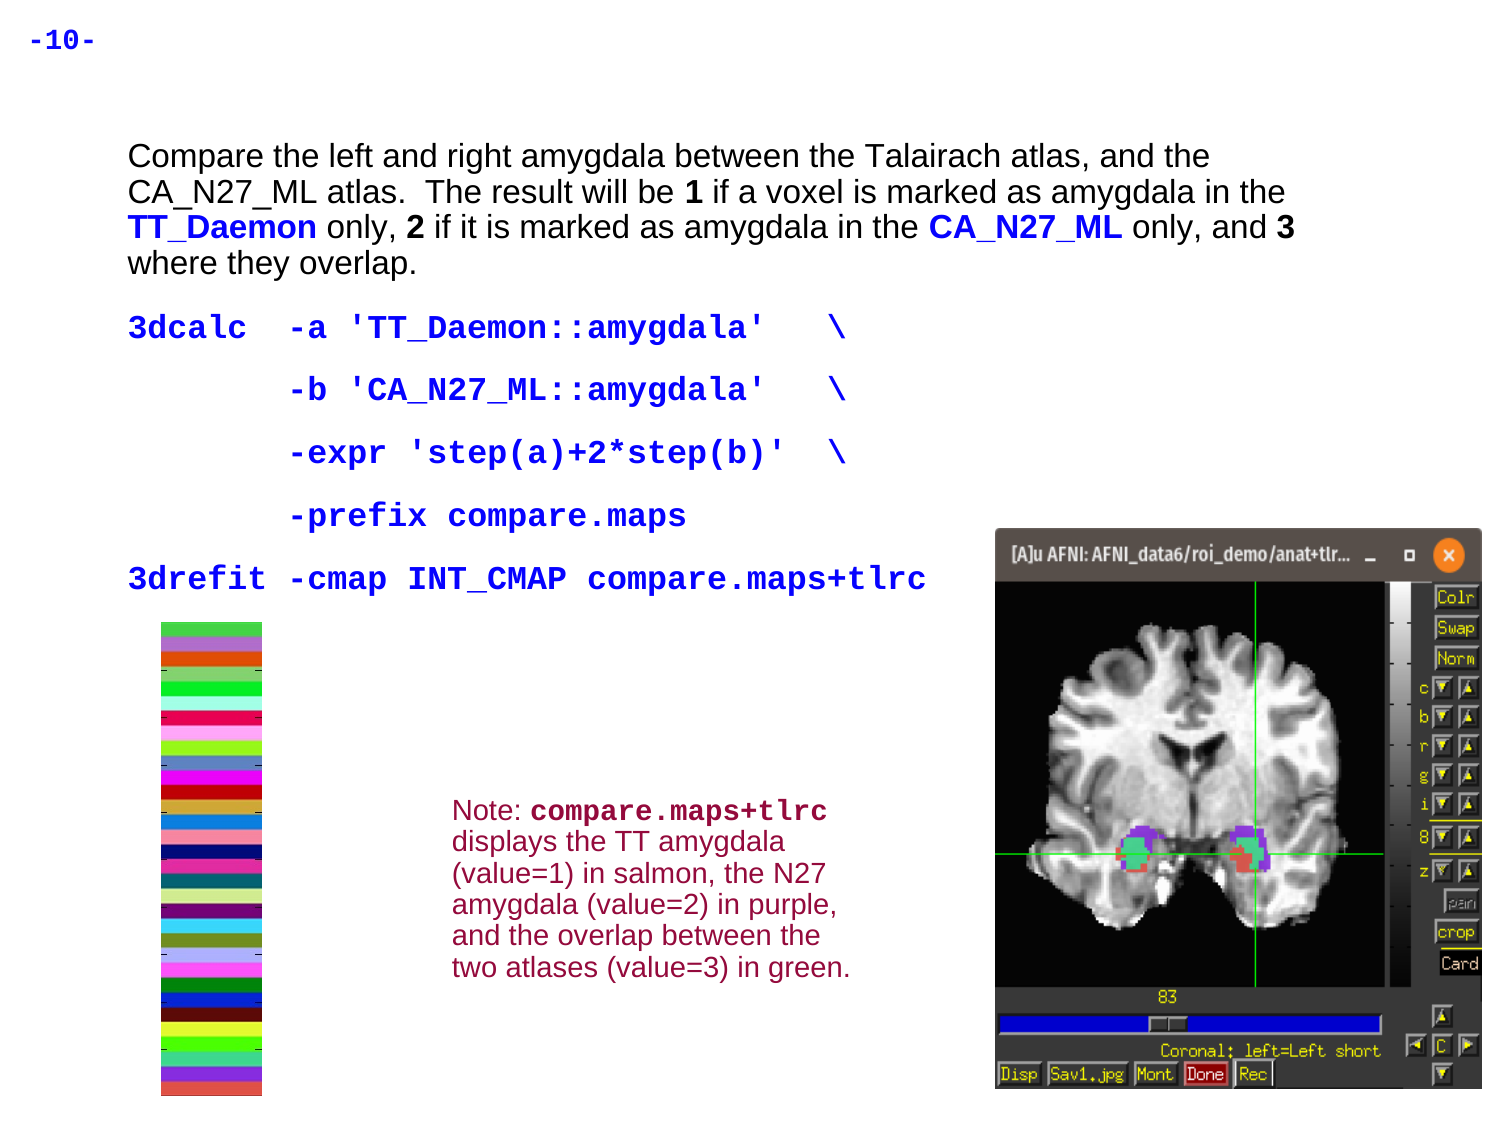

# Compare the left and right amygdala between the Talairach atlas, and the CA_N27_ML atlas. The result will be 1 if a voxel is marked as amygdala in the TT_Daemon only, 2 if it is marked as amygdala in the CA_N27_ML only, and 3 where they overlap.
3dcalc -a 'TT_Daemon::amygdala' \
 -b 'CA_N27_ML::amygdala' \
 -expr 'step(a)+2*step(b)' \
 -prefix compare.maps
3drefit -cmap INT_CMAP compare.maps+tlrc
Note: compare.maps+tlrc displays the TT amygdala (value=1) in salmon, the N27 amygdala (value=2) in purple, and the overlap between the two atlases (value=3) in green.